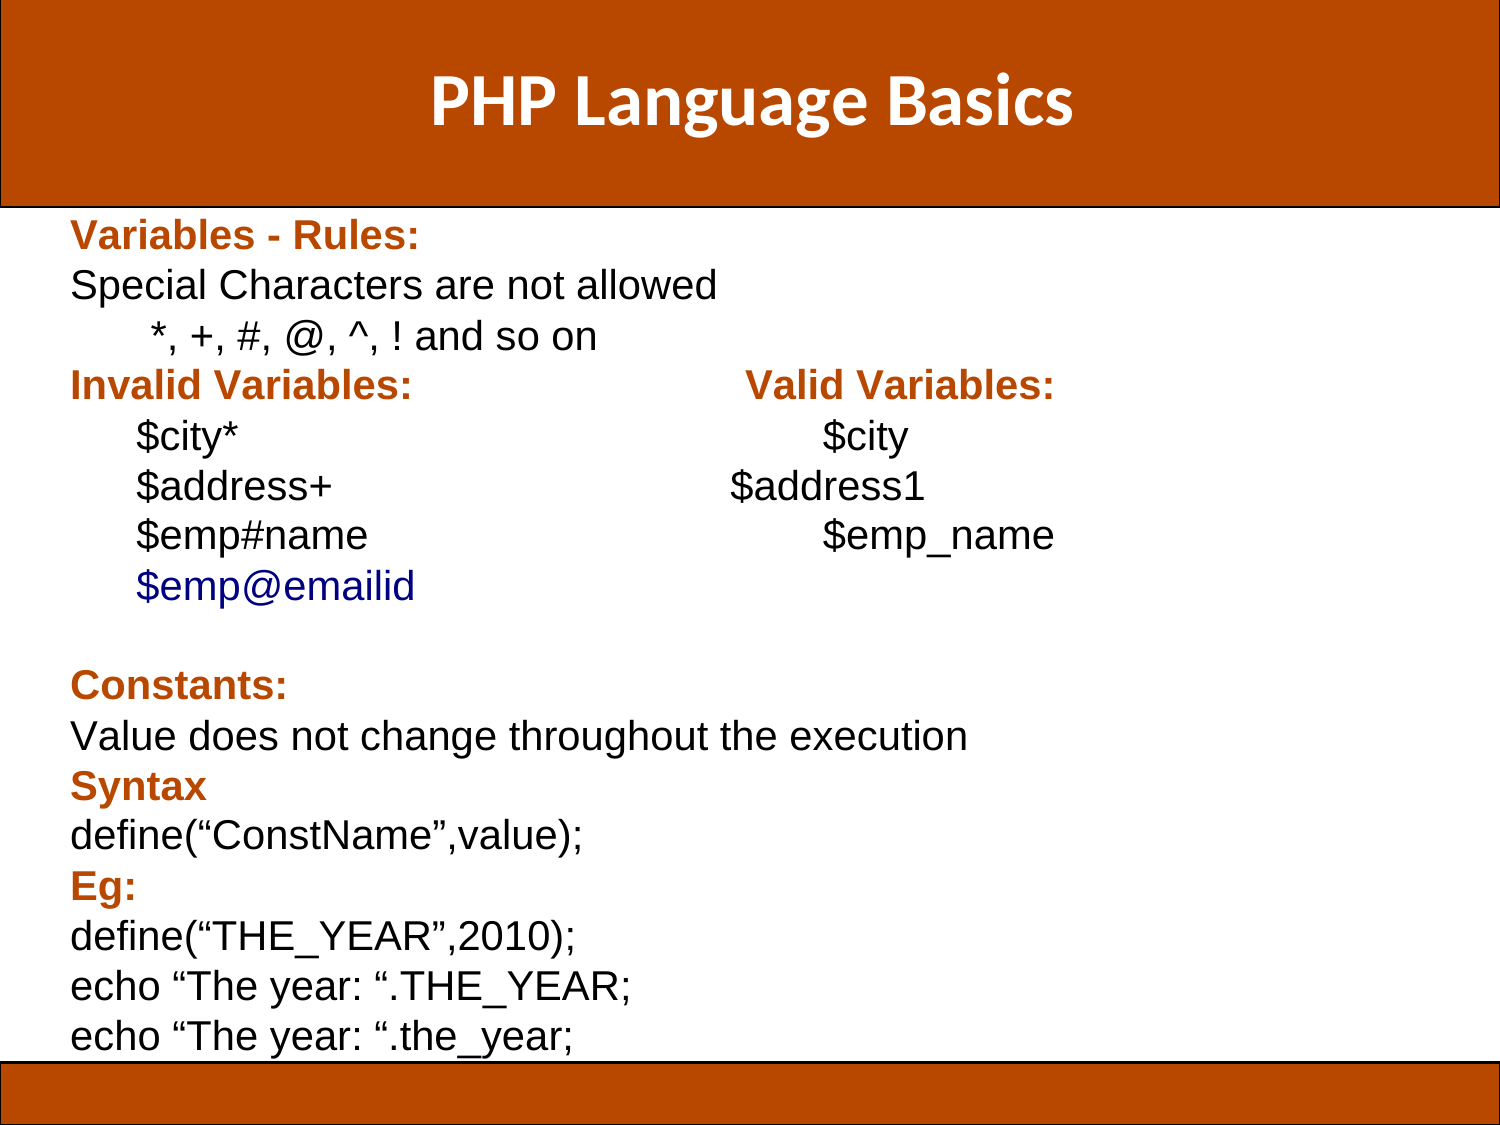

PHP Language Basics
Variables - Rules:
Special Characters are not allowed
 *, +, #, @, ^, ! and so on
Invalid Variables:					Valid Variables:
$city*								 $city
$address+					 $address1
$emp#name						 $emp_name
$emp@emailid
Constants:
Value does not change throughout the execution
Syntax
define(“ConstName”,value);
Eg:
define(“THE_YEAR”,2010);
echo “The year: “.THE_YEAR;
echo “The year: “.the_year;
#